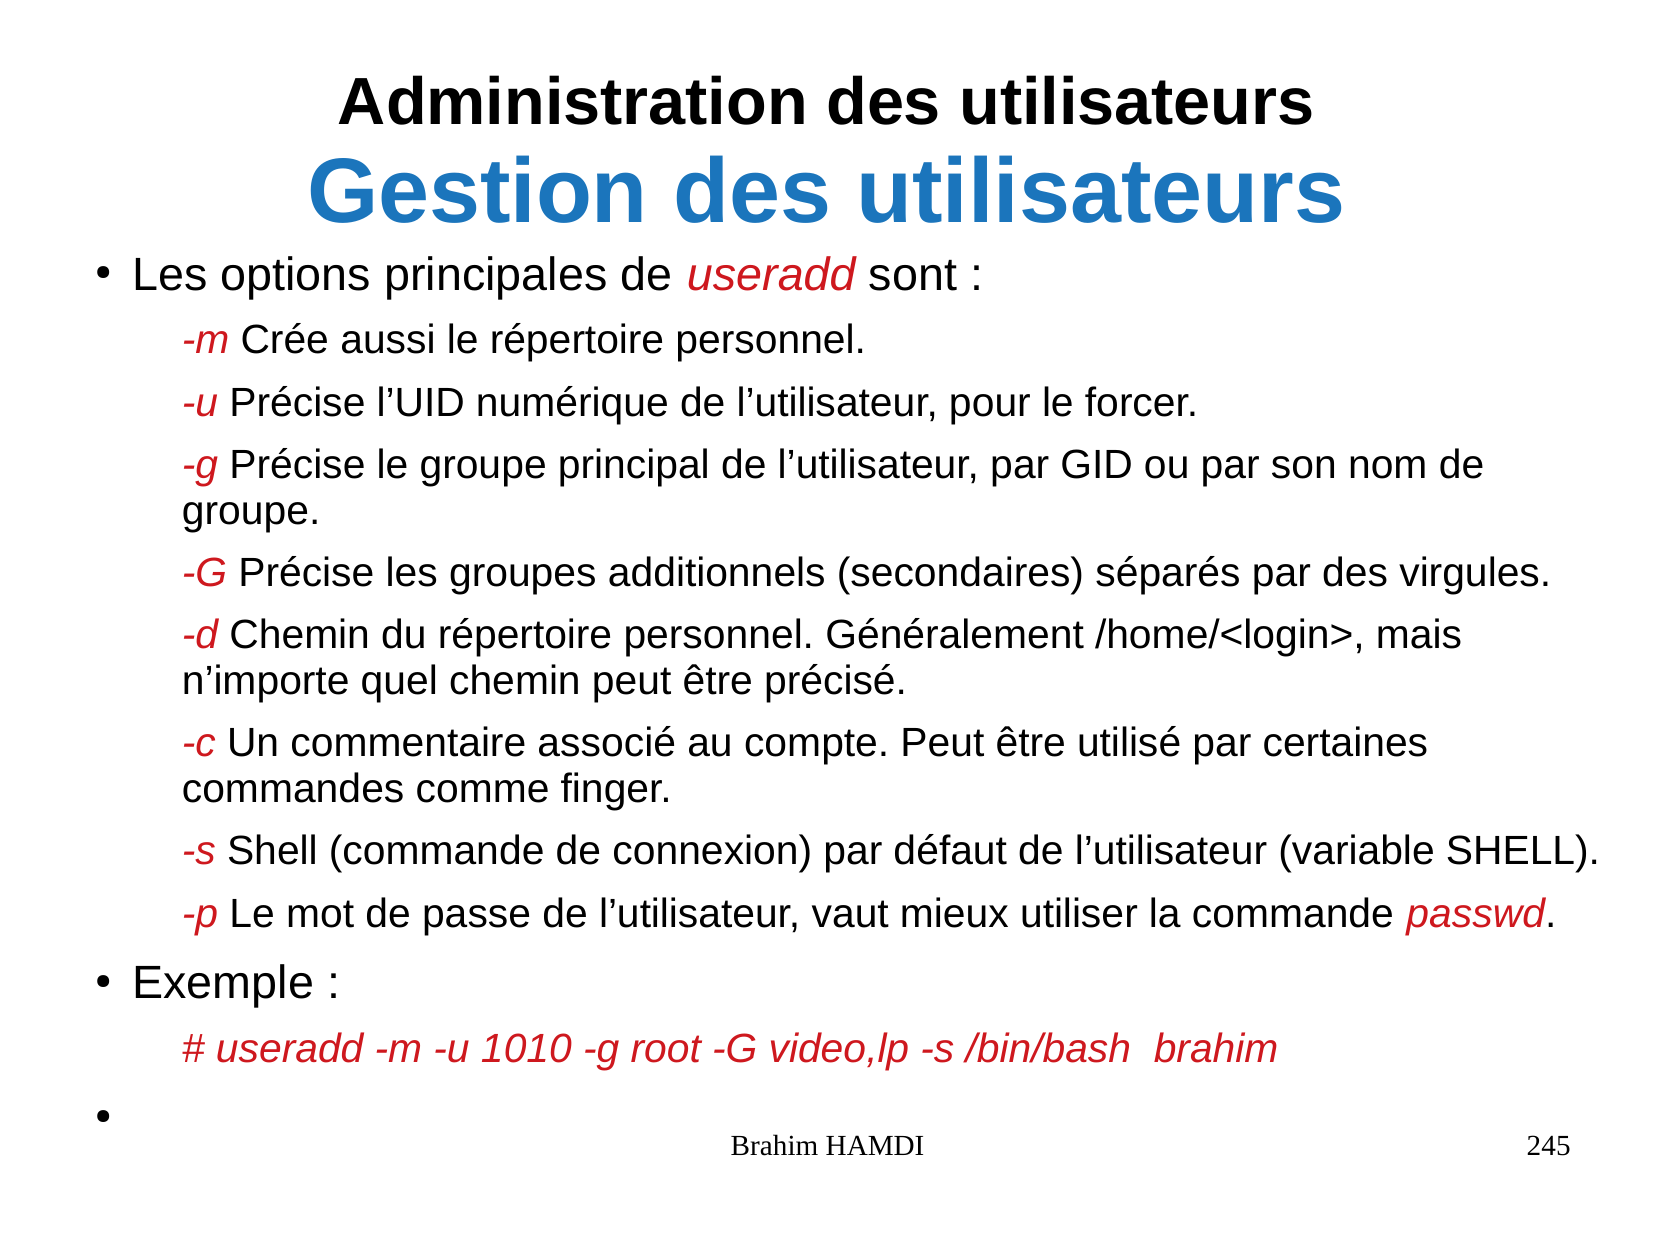

# Administration des utilisateurs Gestion des utilisateurs
Les options principales de useradd sont :
-m Crée aussi le répertoire personnel.
-u Précise l’UID numérique de l’utilisateur, pour le forcer.
-g Précise le groupe principal de l’utilisateur, par GID ou par son nom de groupe.
-G Précise les groupes additionnels (secondaires) séparés par des virgules.
-d Chemin du répertoire personnel. Généralement /home/<login>, mais n’importe quel chemin peut être précisé.
-c Un commentaire associé au compte. Peut être utilisé par certaines commandes comme finger.
-s Shell (commande de connexion) par défaut de l’utilisateur (variable SHELL).
-p Le mot de passe de l’utilisateur, vaut mieux utiliser la commande passwd.
Exemple :
# useradd -m -u 1010 -g root -G video,lp -s /bin/bash brahim
Brahim HAMDI
245